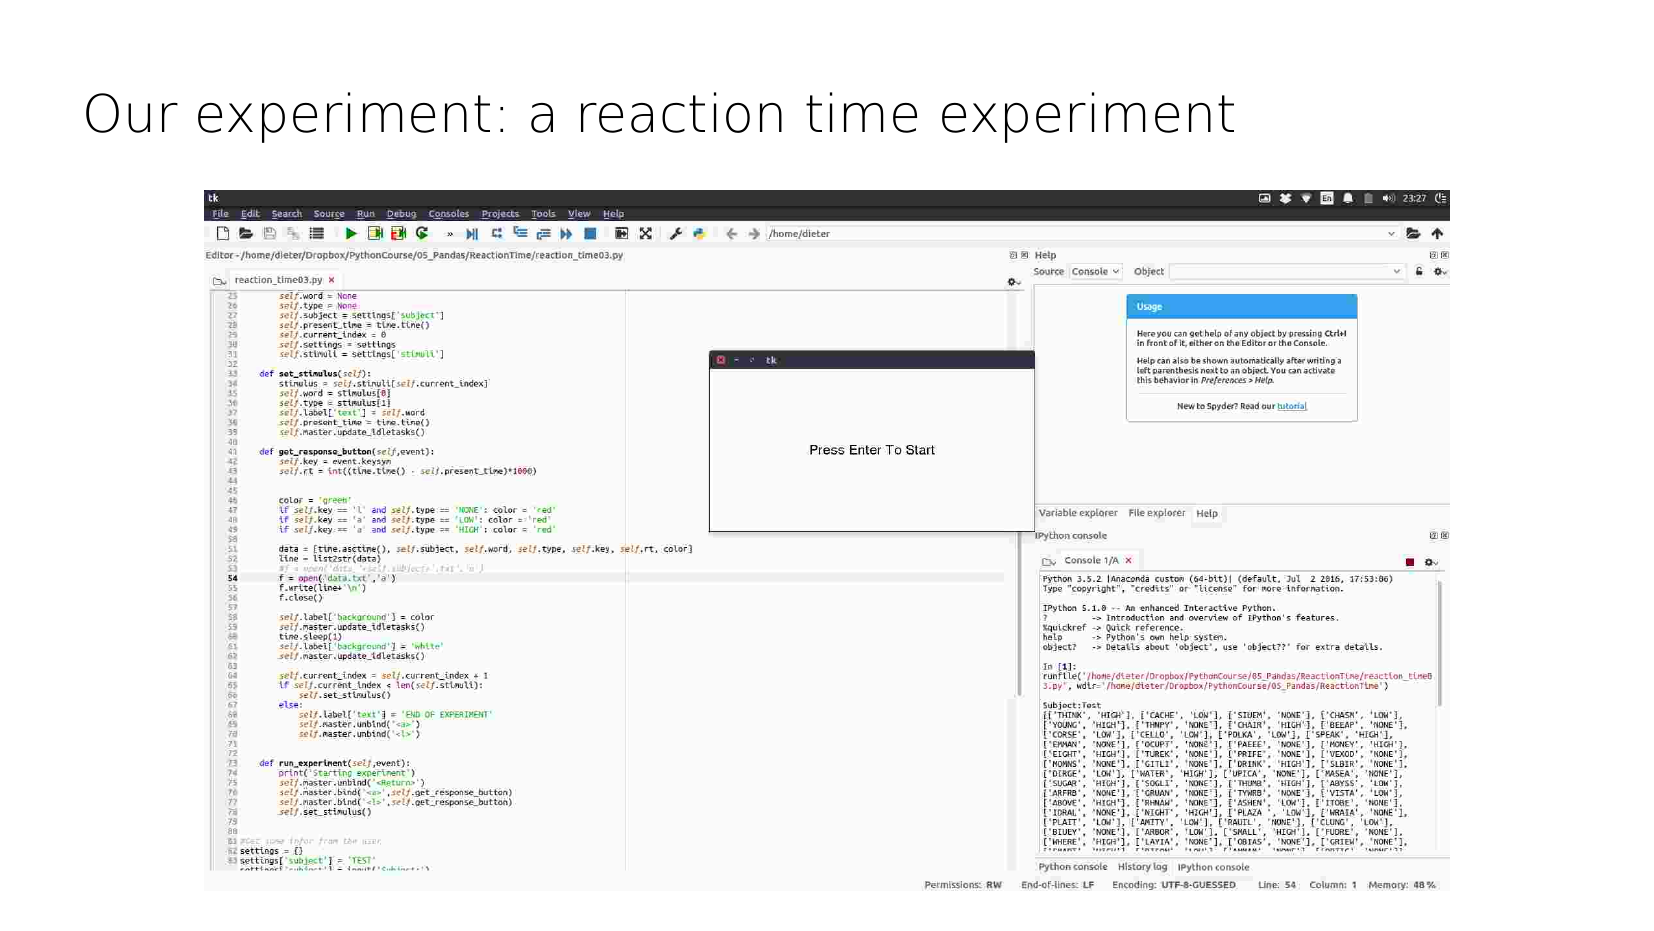

# Our experiment: a reaction time experiment